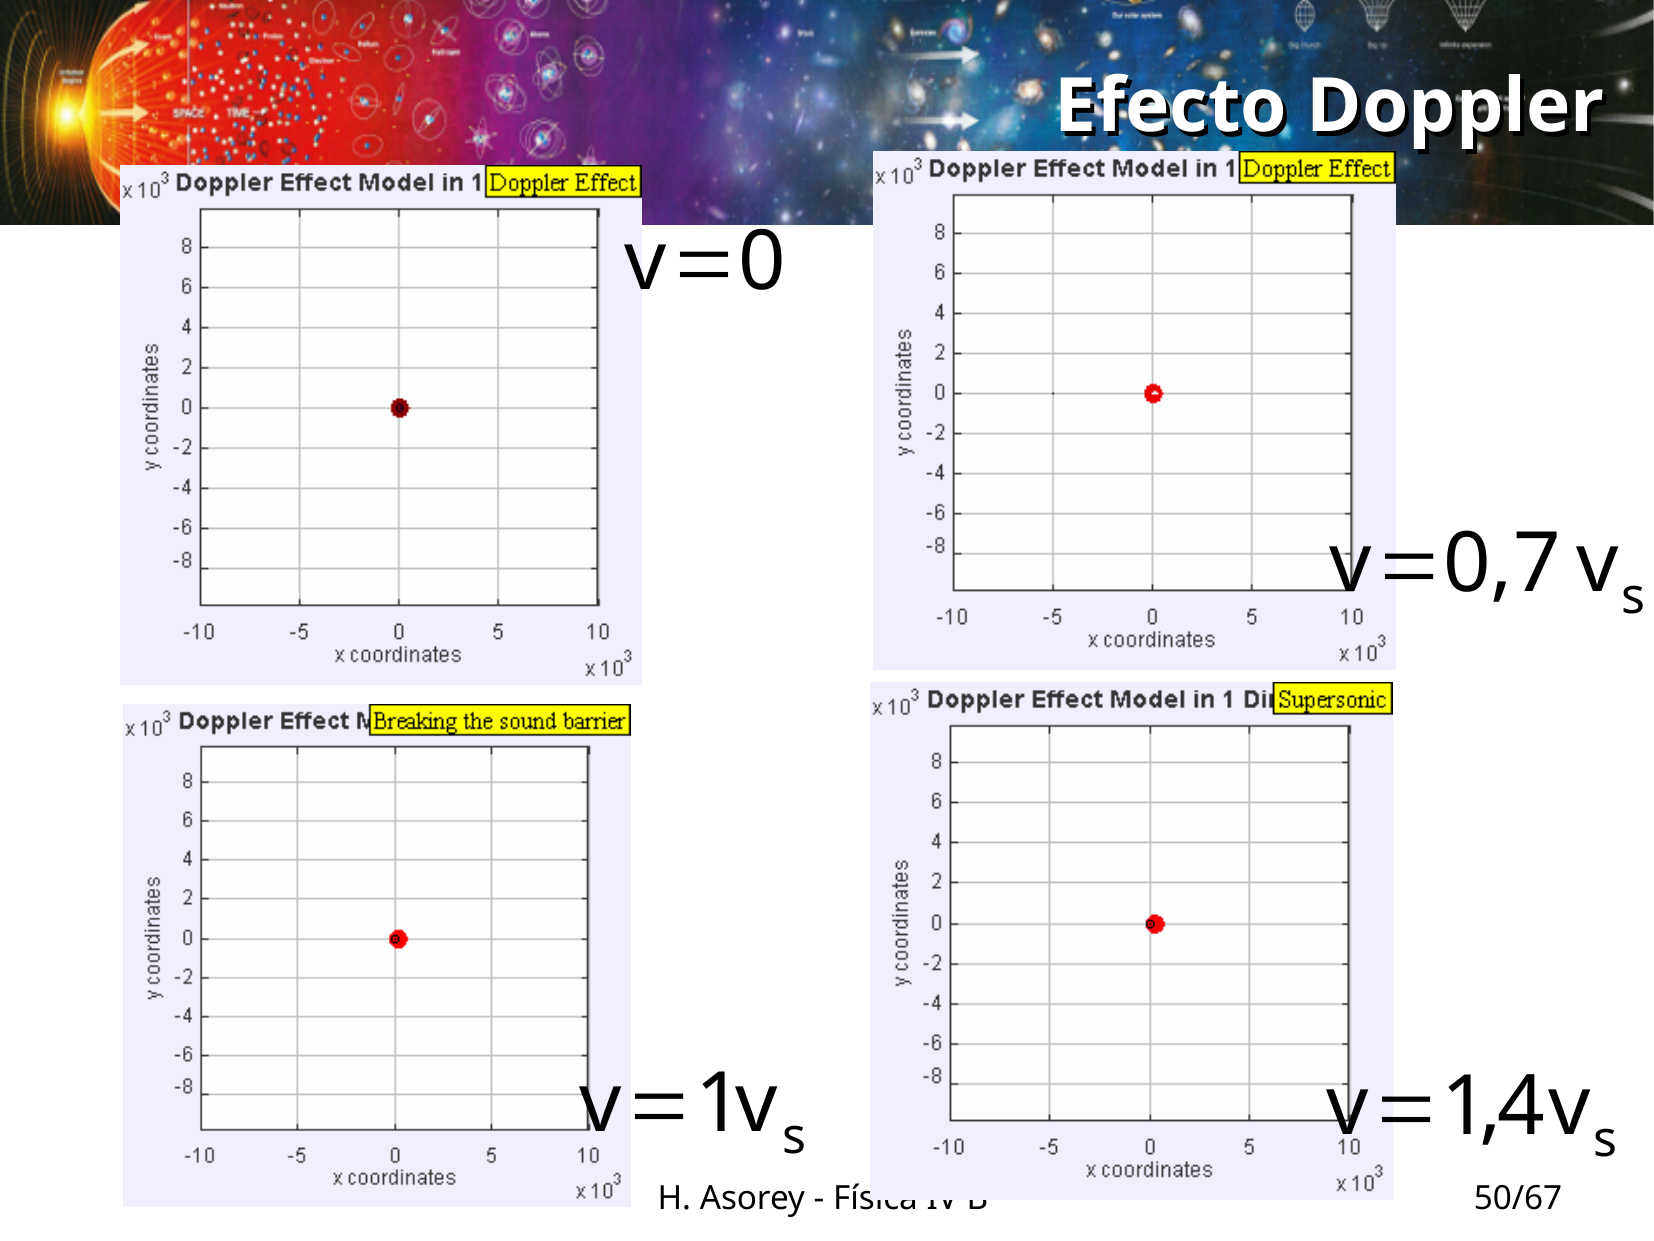

# Efecto Doppler
H. Asorey - Física IV B
50